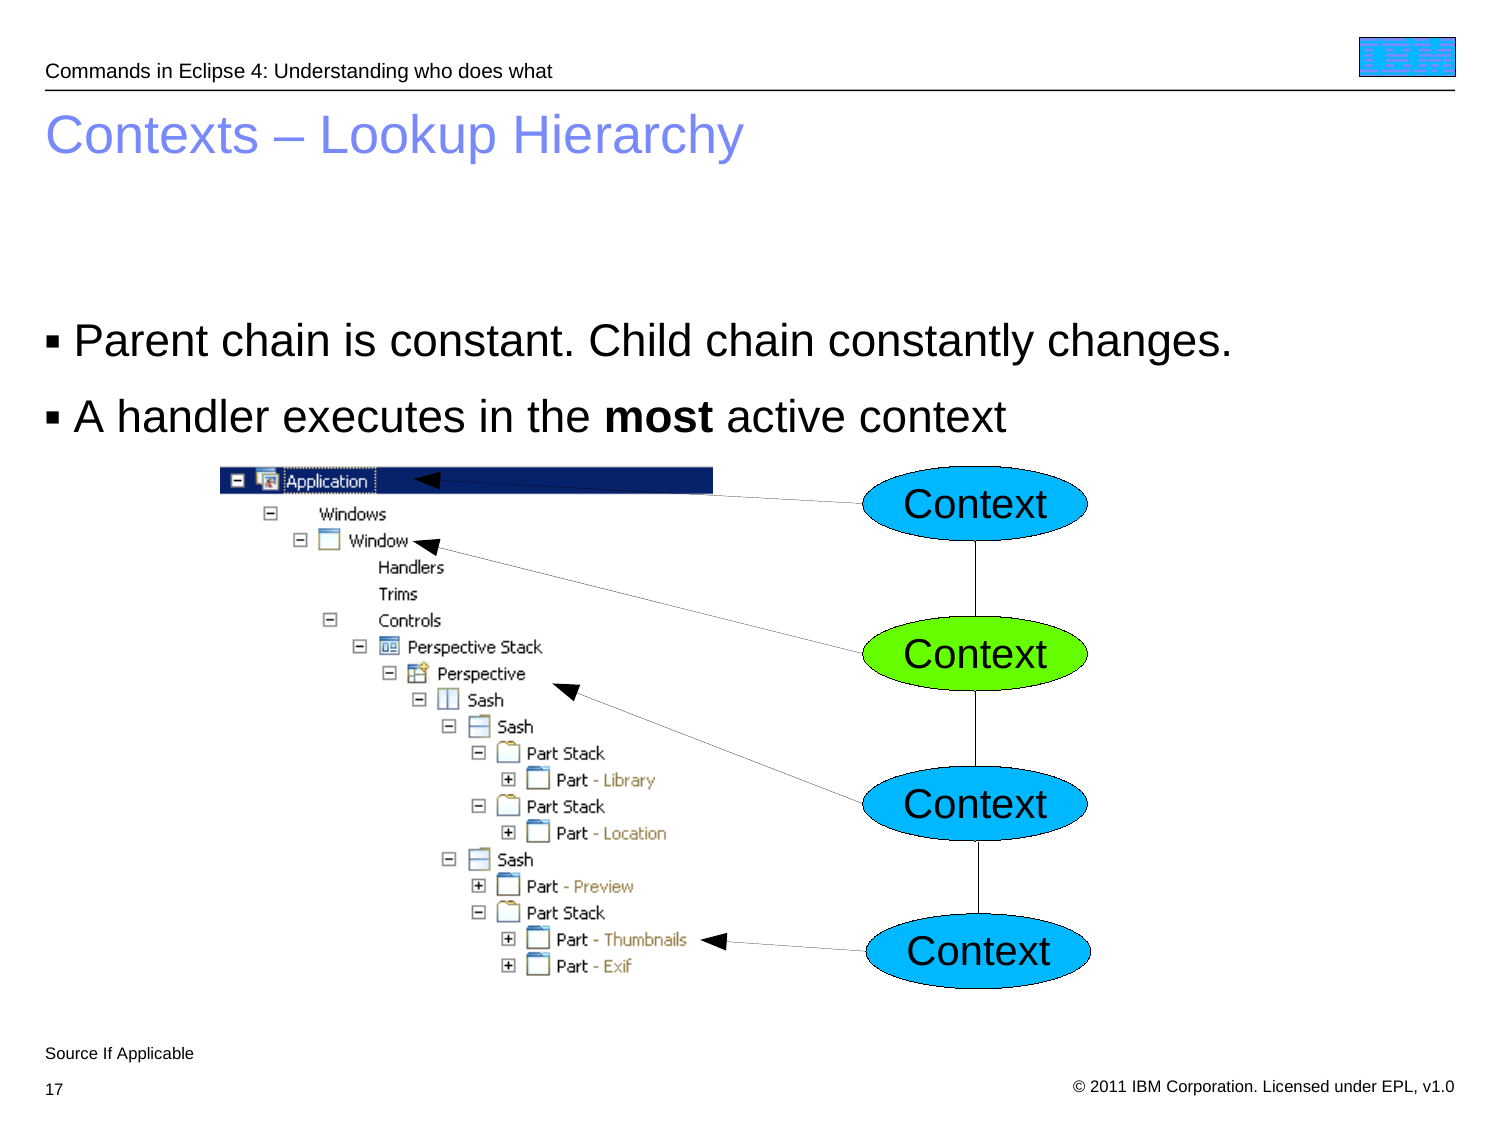

Commands in Eclipse 4: Understanding who does what
# Contexts – Lookup Hierarchy
Parent chain is constant. Child chain constantly changes.
A handler executes in the most active context
Context
Context
Context
Context
 Source If Applicable
17